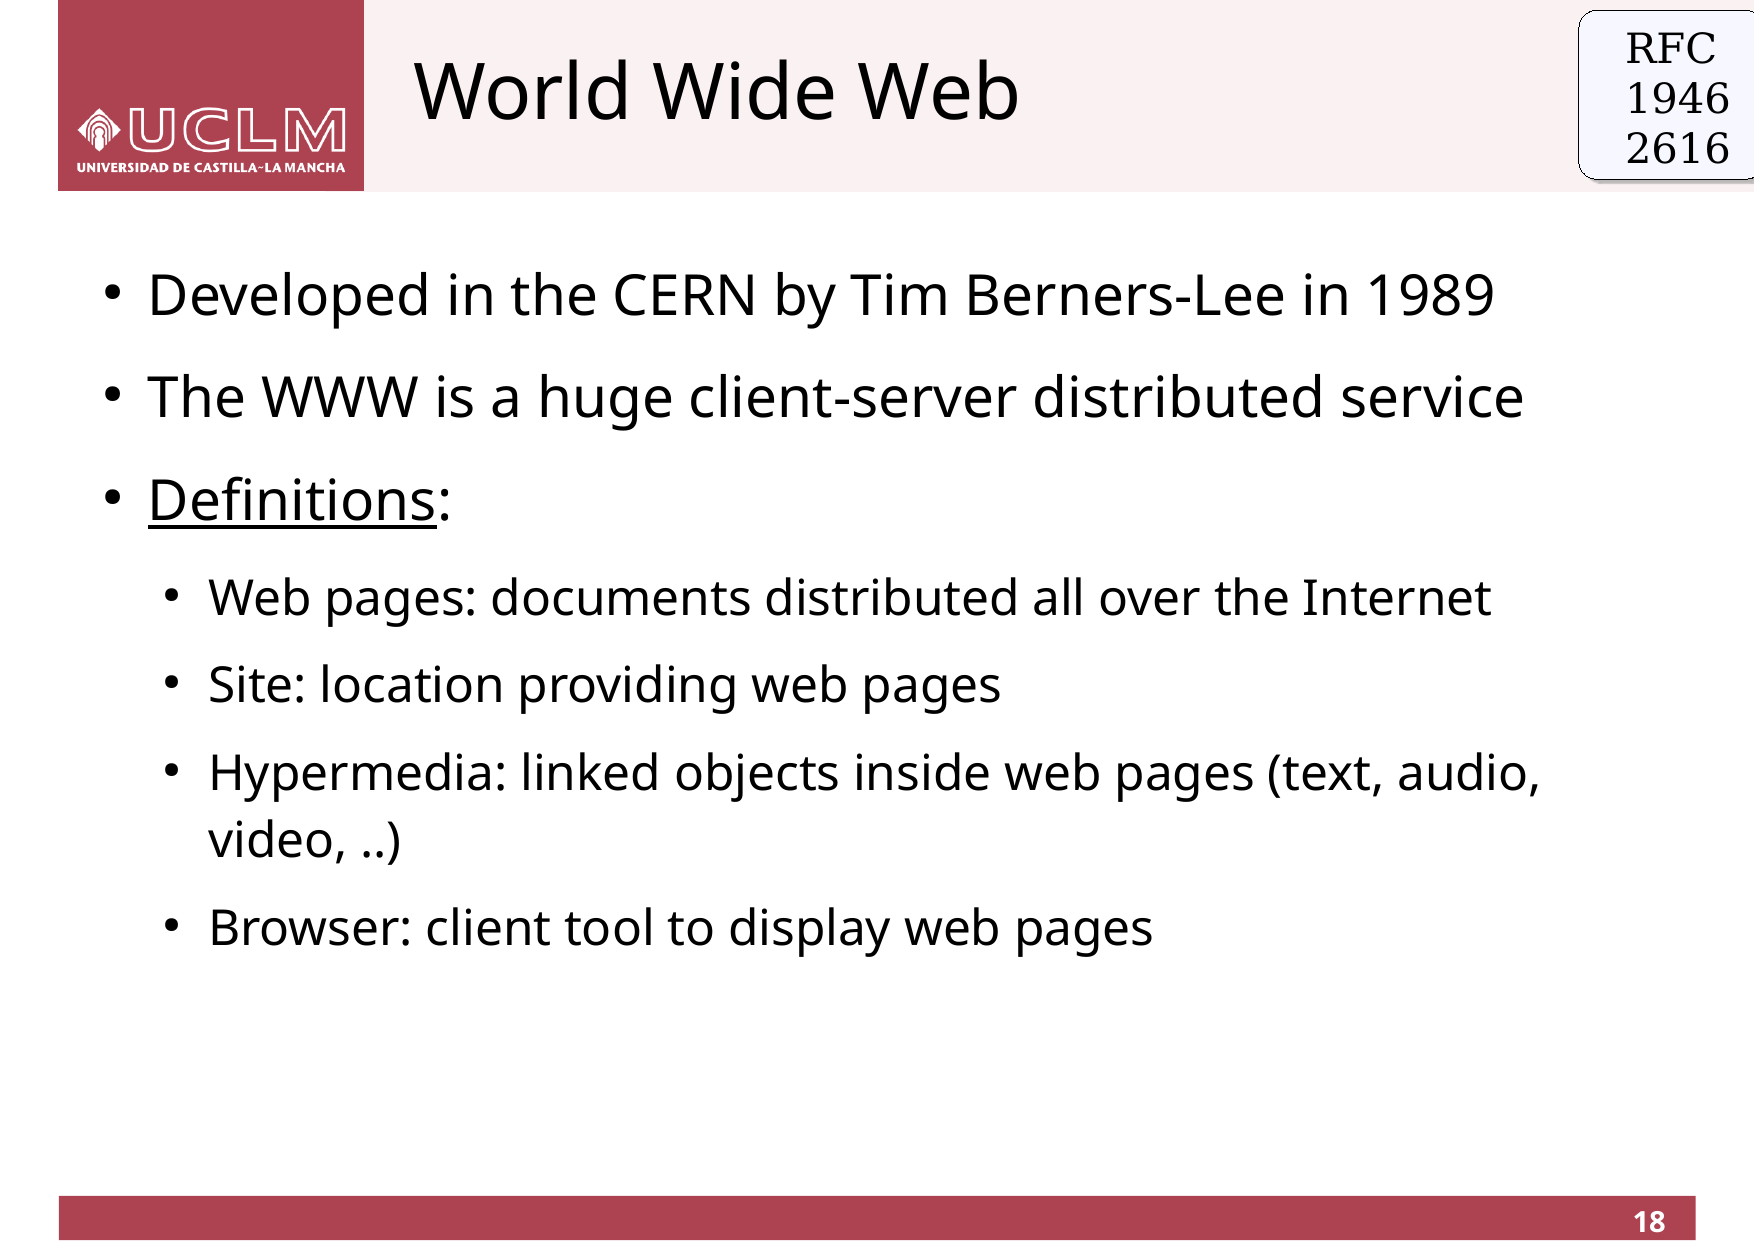

# World Wide Web
RFC
 1946
 2616
Developed in the CERN by Tim Berners-Lee in 1989
The WWW is a huge client-server distributed service
Definitions:
Web pages: documents distributed all over the Internet
Site: location providing web pages
Hypermedia: linked objects inside web pages (text, audio, video, ..)
Browser: client tool to display web pages
18